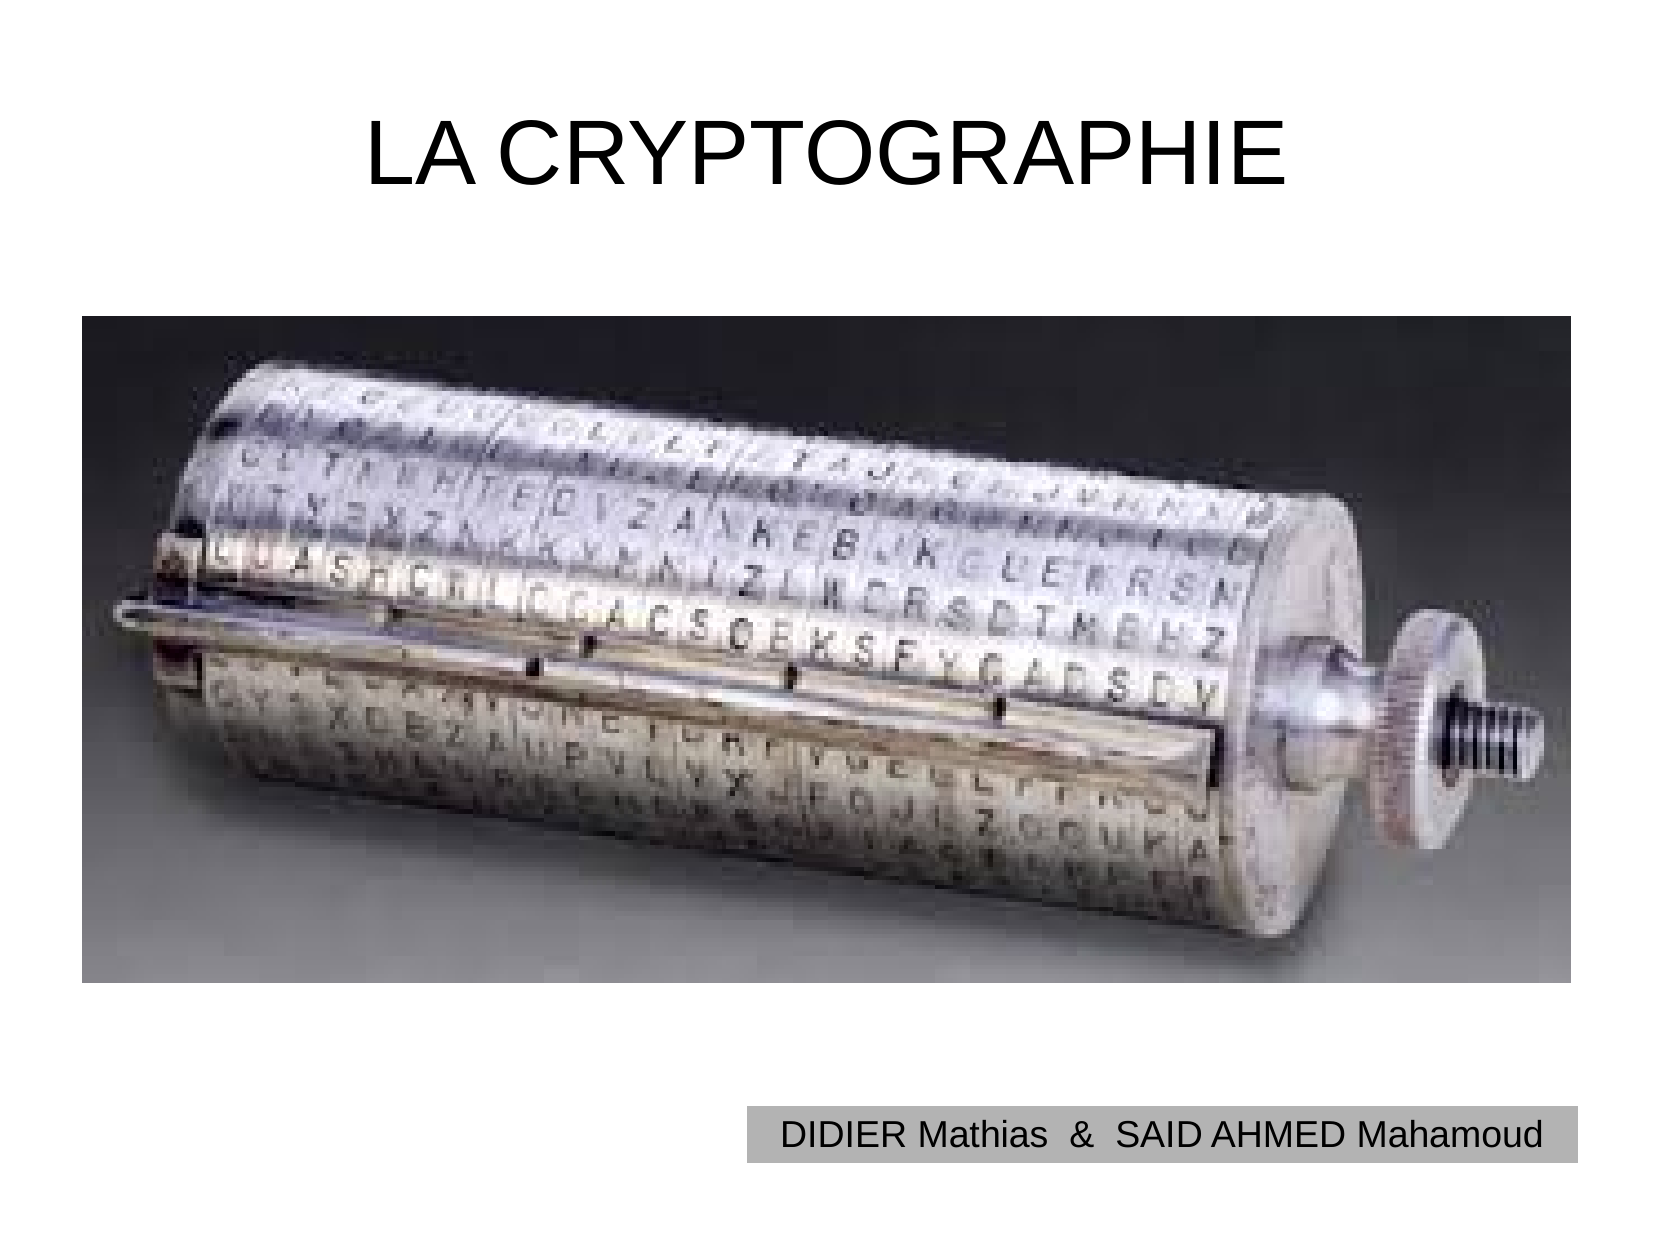

# LA CRYPTOGRAPHIE
| DIDIER Mathias & SAID AHMED Mahamoud |
| --- |